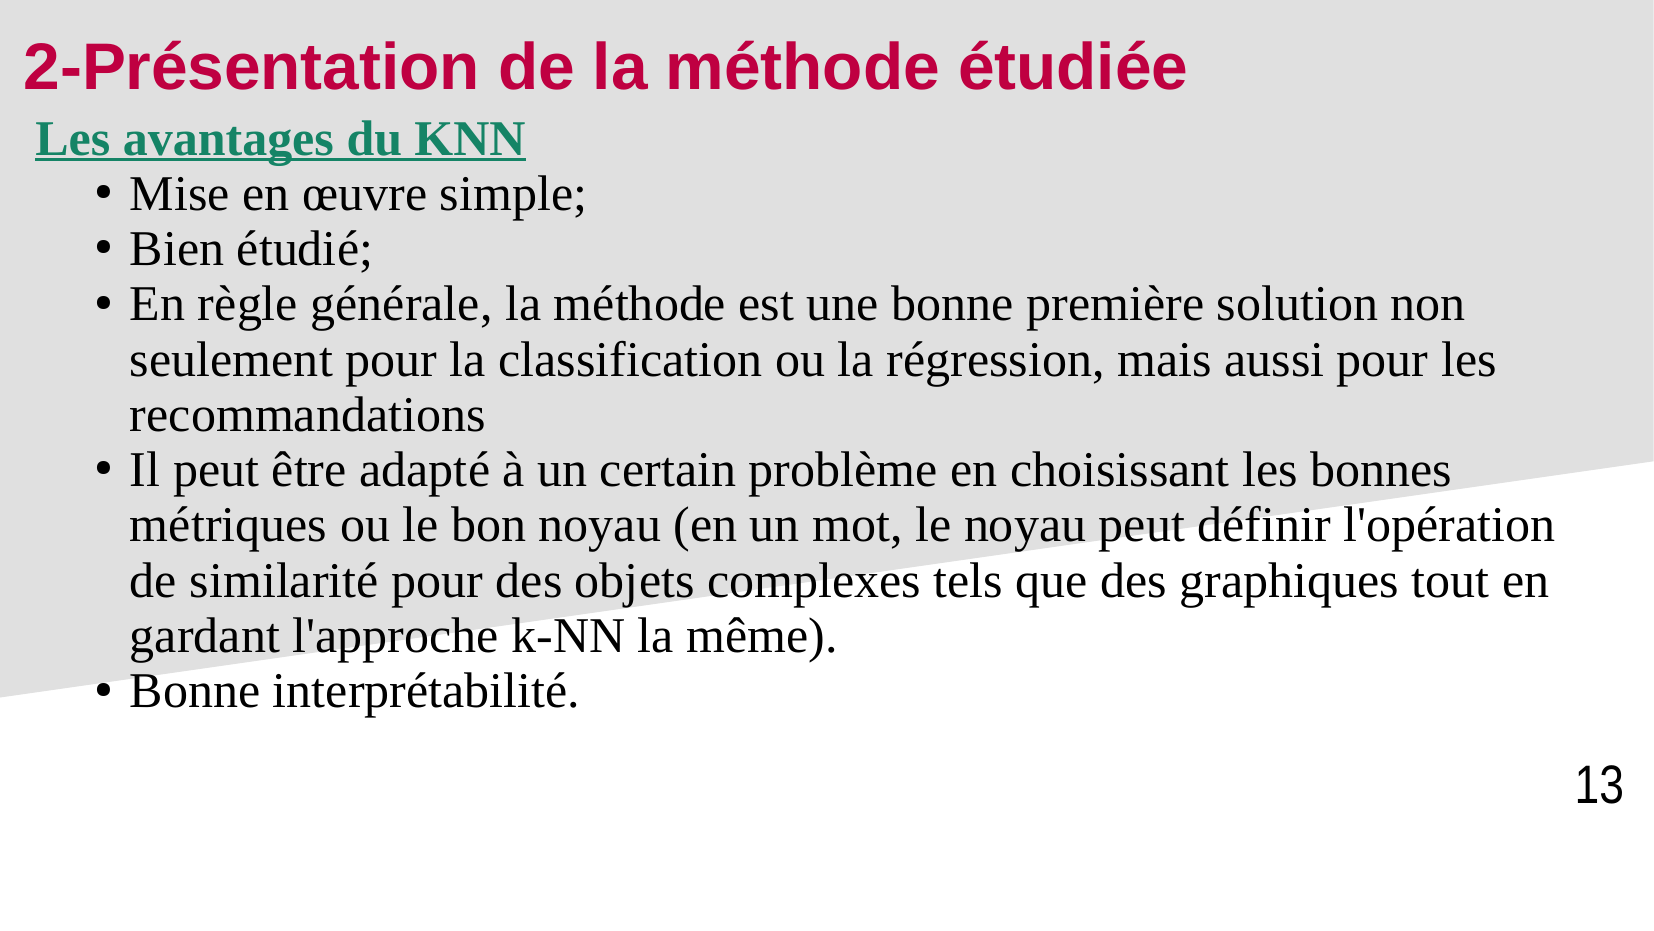

# 2-Présentation de la méthode étudiée
Les avantages du KNN
Mise en œuvre simple;
Bien étudié;
En règle générale, la méthode est une bonne première solution non seulement pour la classification ou la régression, mais aussi pour les recommandations
Il peut être adapté à un certain problème en choisissant les bonnes métriques ou le bon noyau (en un mot, le noyau peut définir l'opération de similarité pour des objets complexes tels que des graphiques tout en gardant l'approche k-NN la même).
Bonne interprétabilité.
13